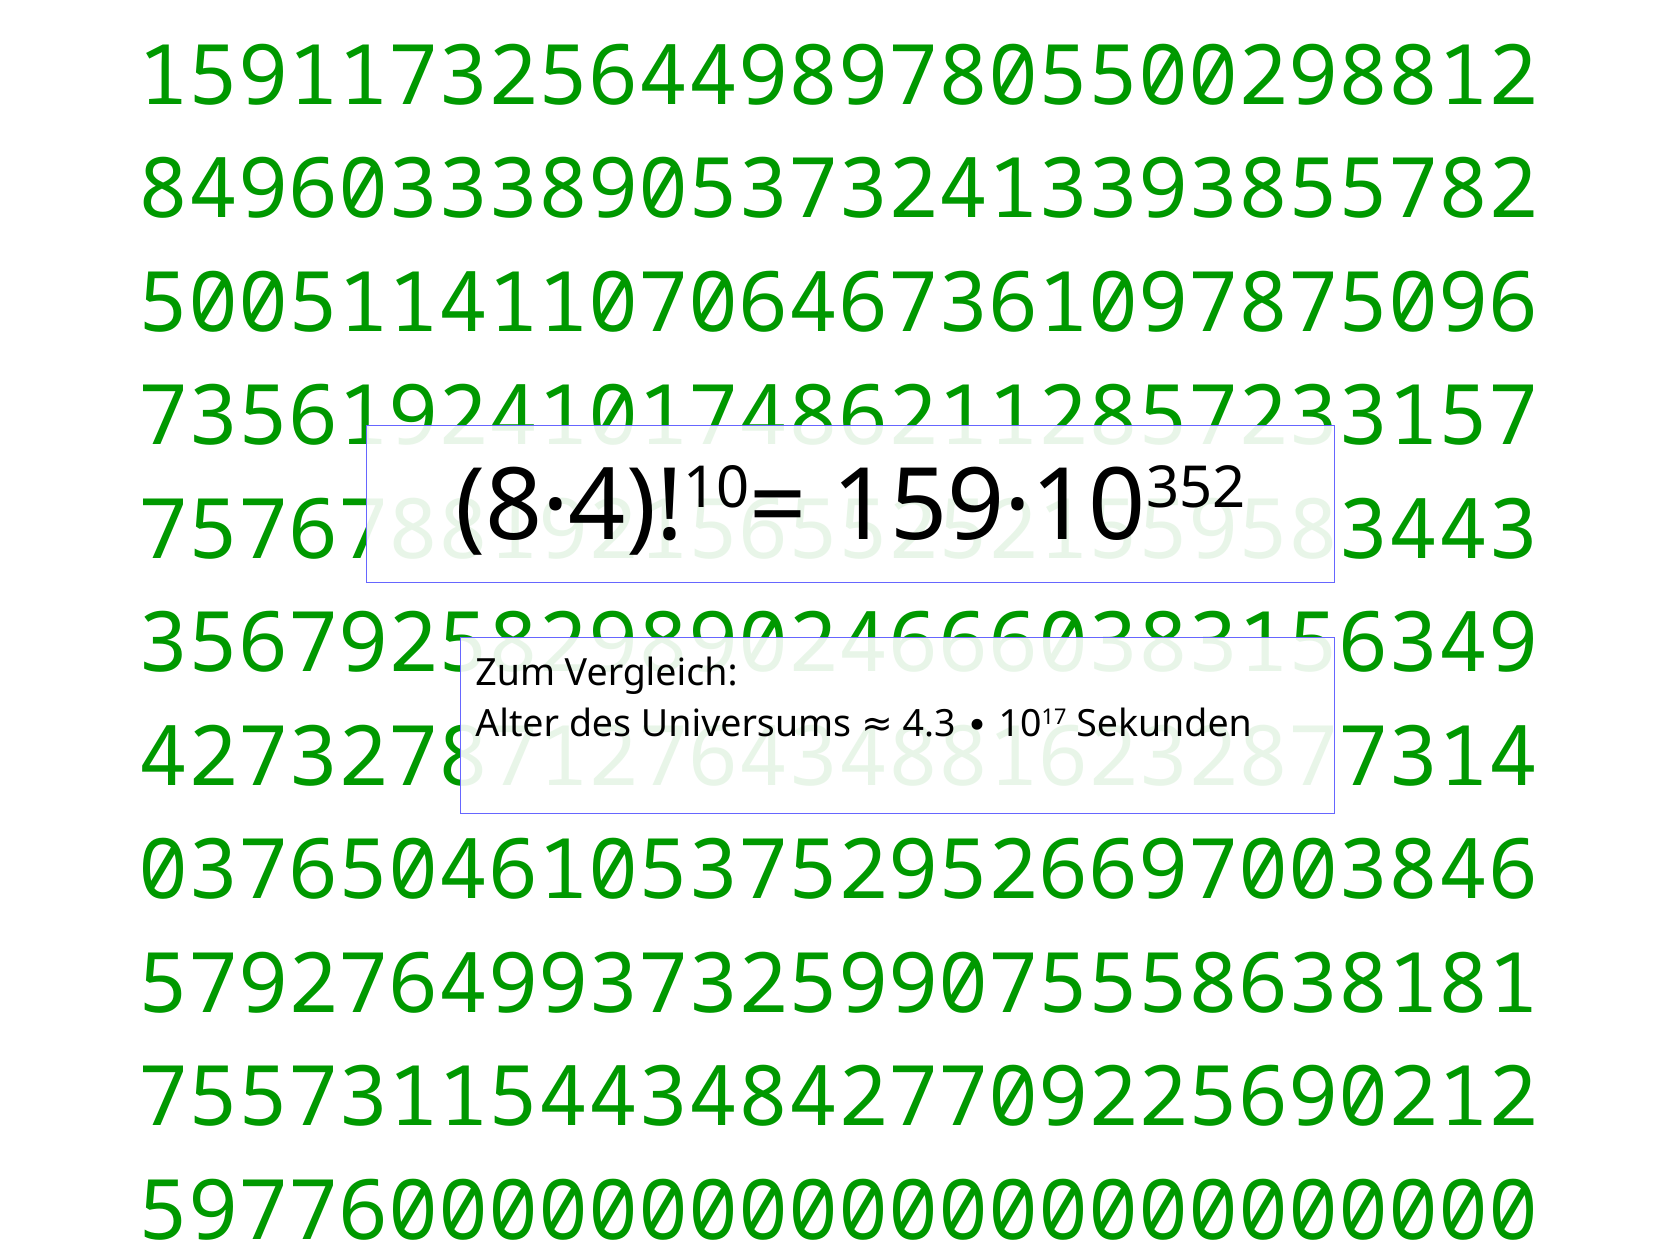

1591173256449897805500298812849603338905373241339385578250051141107064673610978750967356192410174862112857233157757678819215655252155958344335679258298902466603831563494273278712764348816232877314037650461053752952669700384657927649937325990755586381817557311544348427709225690212597760000000000000000000000000000000000000000000000000000000000000000000000
(8·4)!10= 159·10352
Zum Vergleich:
Alter des Universums ≈ 4.3 ∙ 1017 Sekunden